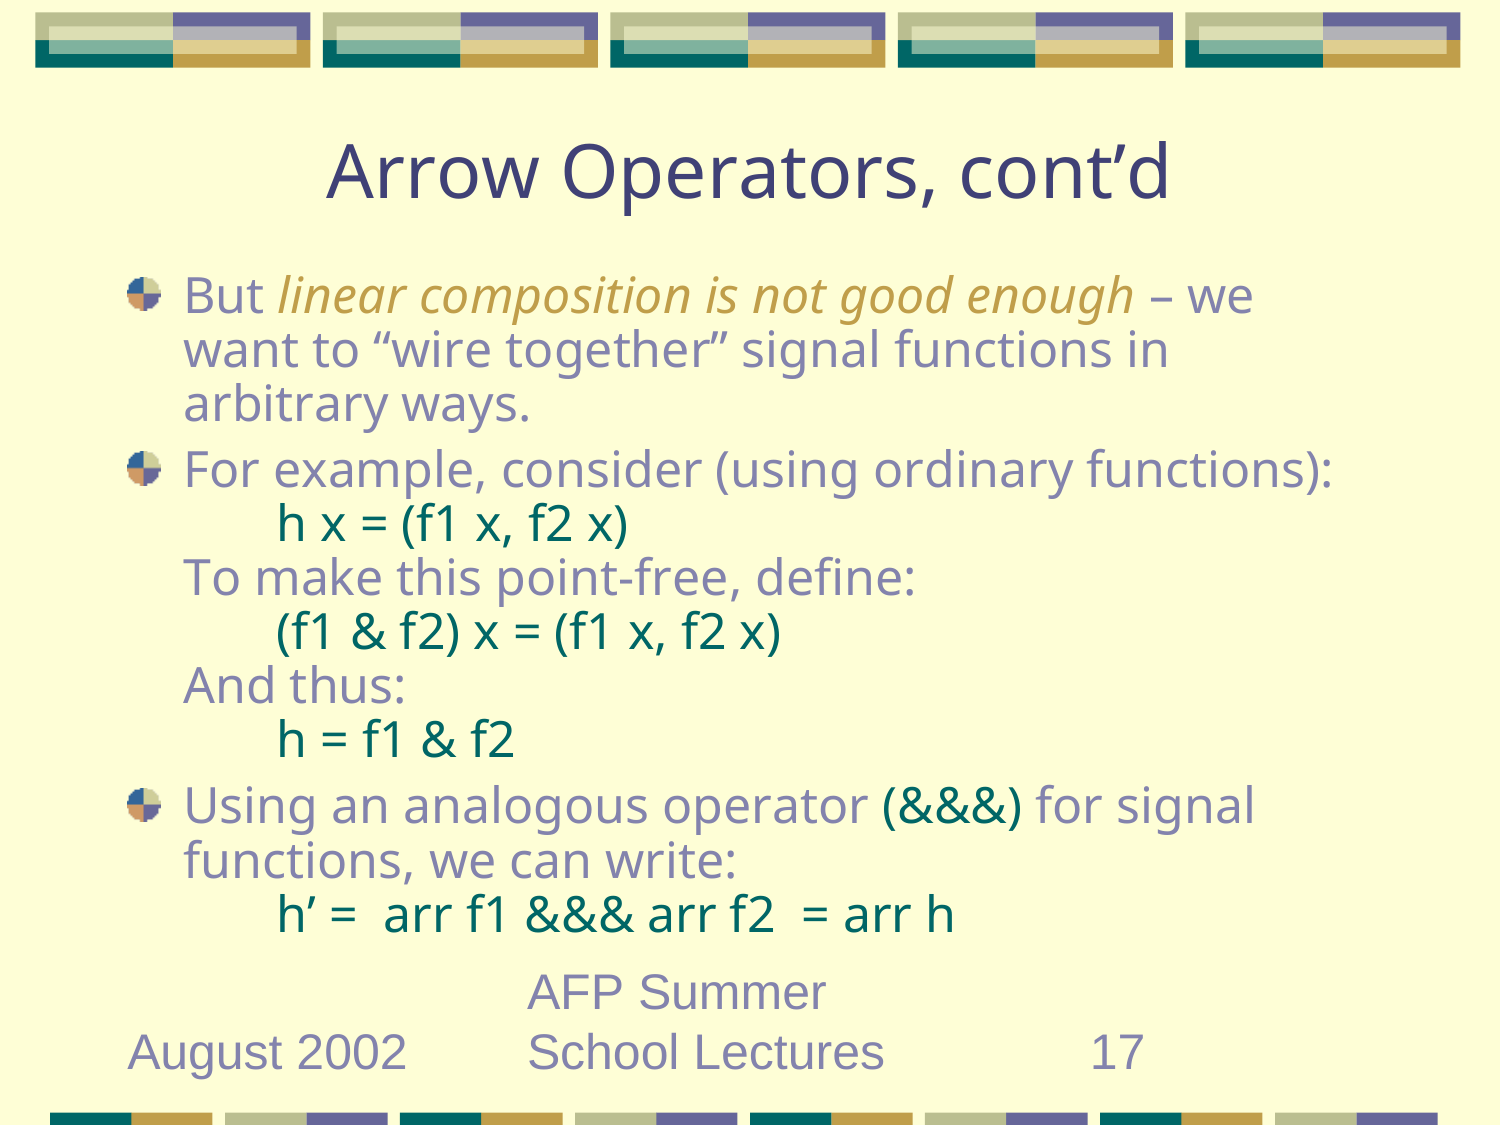

# Arrow Operators, cont’d
But linear composition is not good enough – we want to “wire together” signal functions in arbitrary ways.
For example, consider (using ordinary functions):
	h x = (f1 x, f2 x)
To make this point-free, define:
	(f1 & f2) x = (f1 x, f2 x)
And thus:
	h = f1 & f2
Using an analogous operator (&&&) for signal functions, we can write:
	h’ = arr f1 &&& arr f2 = arr h
August 2002
17